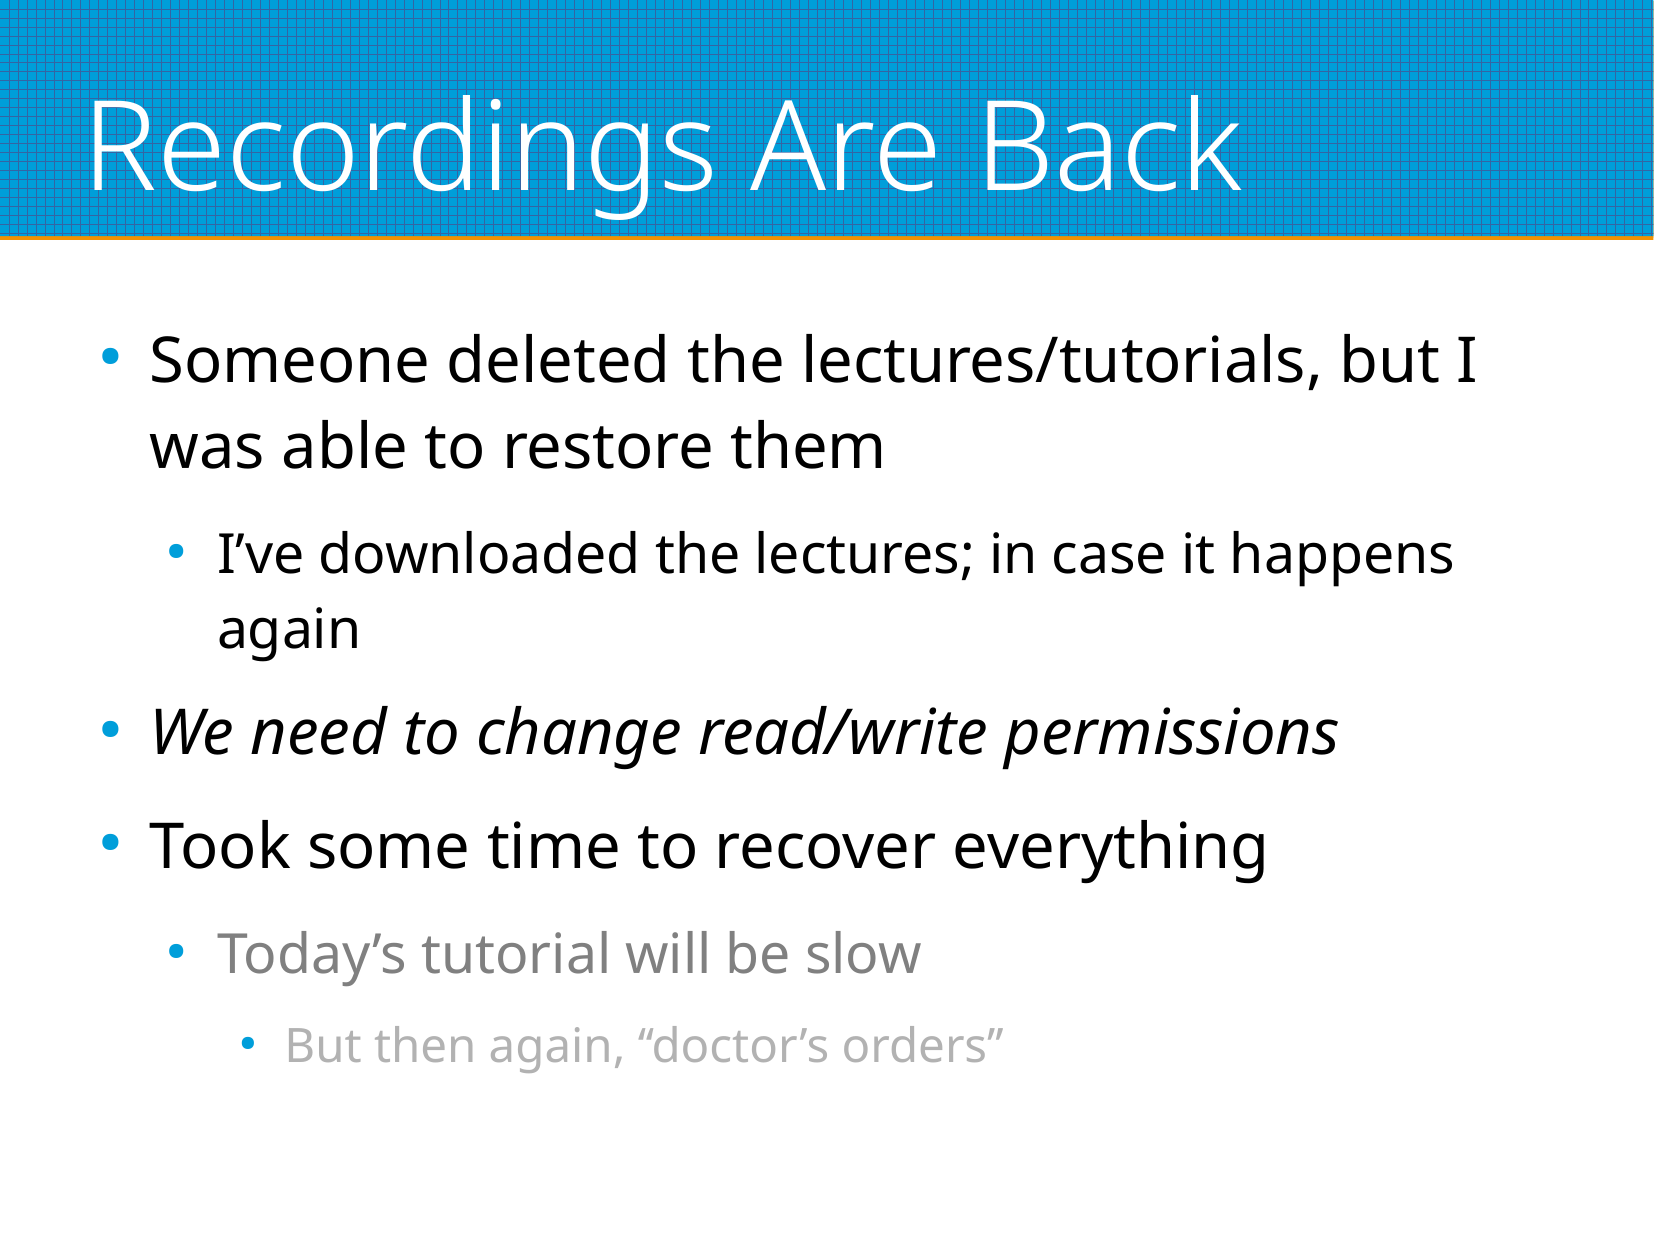

# Recordings Are Back
Someone deleted the lectures/tutorials, but I was able to restore them
I’ve downloaded the lectures; in case it happens again
We need to change read/write permissions
Took some time to recover everything
Today’s tutorial will be slow
But then again, ‘‘doctor’s orders’’